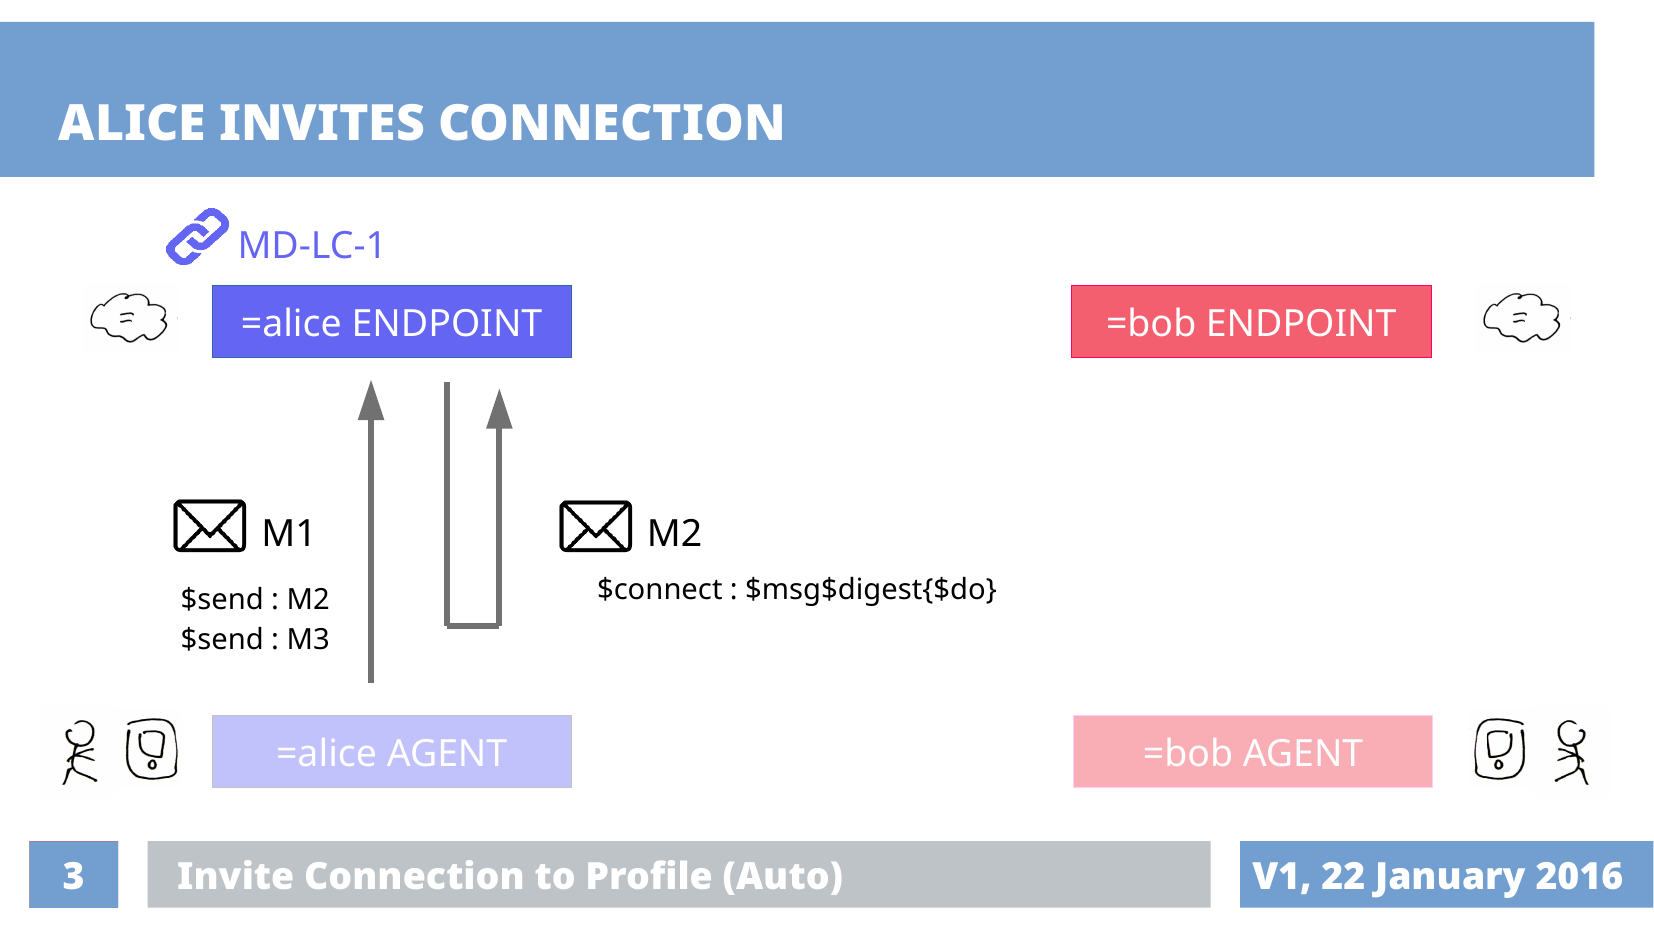

# ALICE INVITES CONNECTION
MD-LC-1
=alice ENDPOINT
=bob ENDPOINT
M1
M2
$connect : $msg$digest{$do}
$send : M2
$send : M3
=alice AGENT
=bob AGENT
3
Invite Connection to Profile (Auto)
V1, 22 January 2016